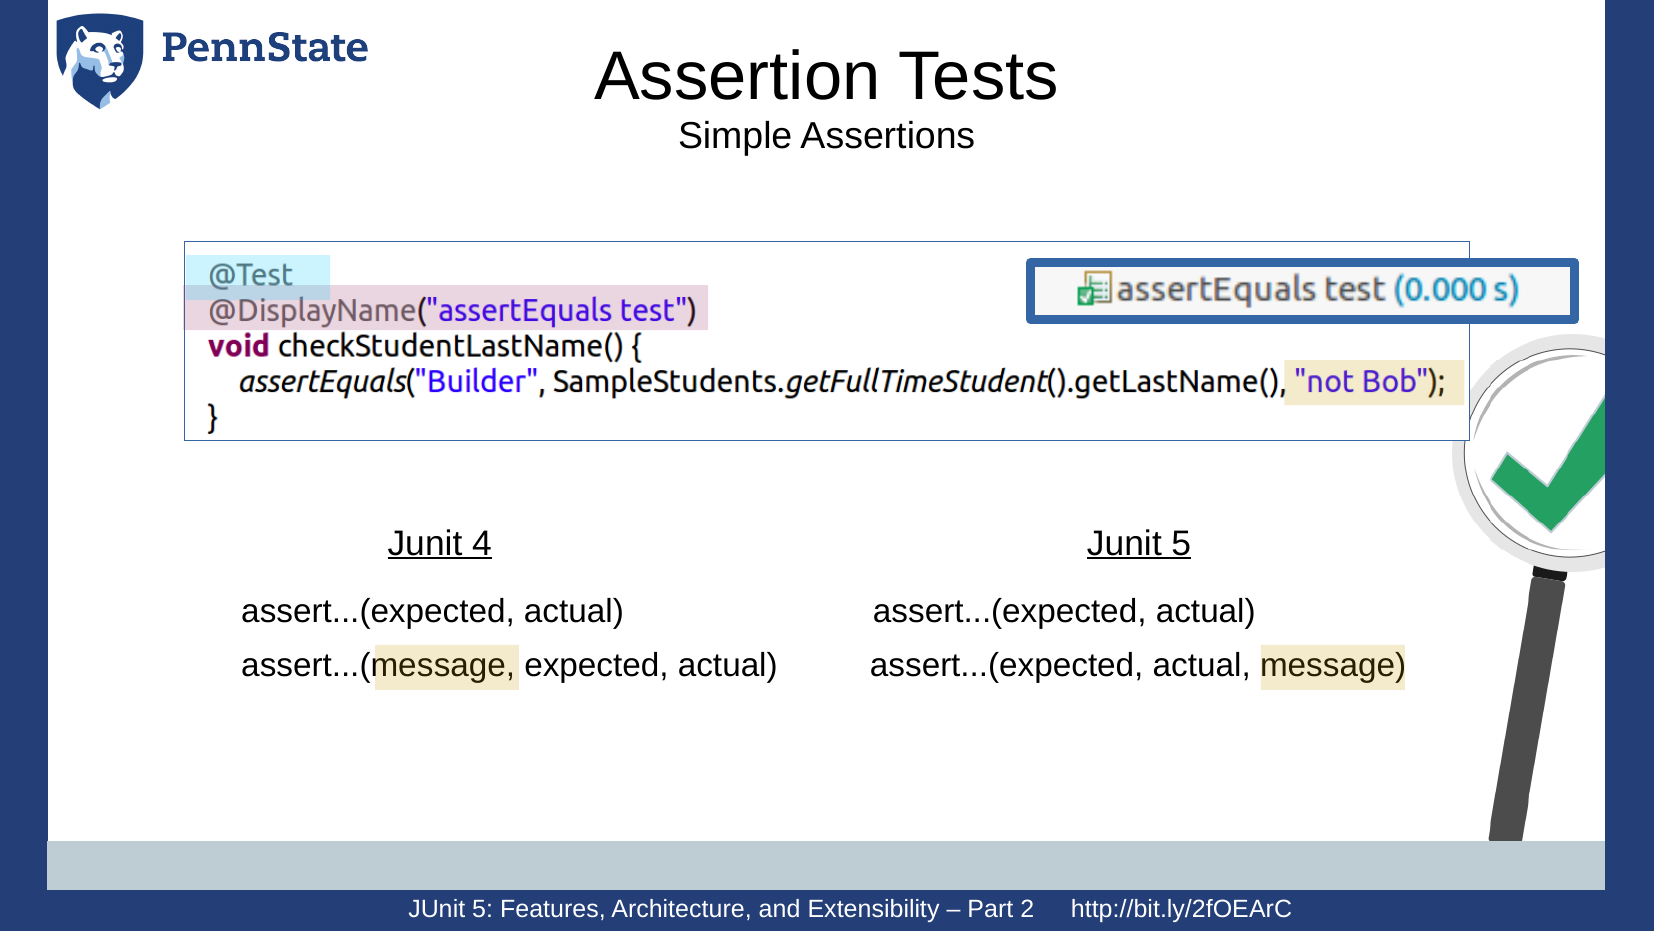

# Assertion Tests Simple Assertions
 Junit 4 Junit 5
assert...(expected, actual) assert...(expected, actual)
assert...(message, expected, actual) assert...(expected, actual, message)